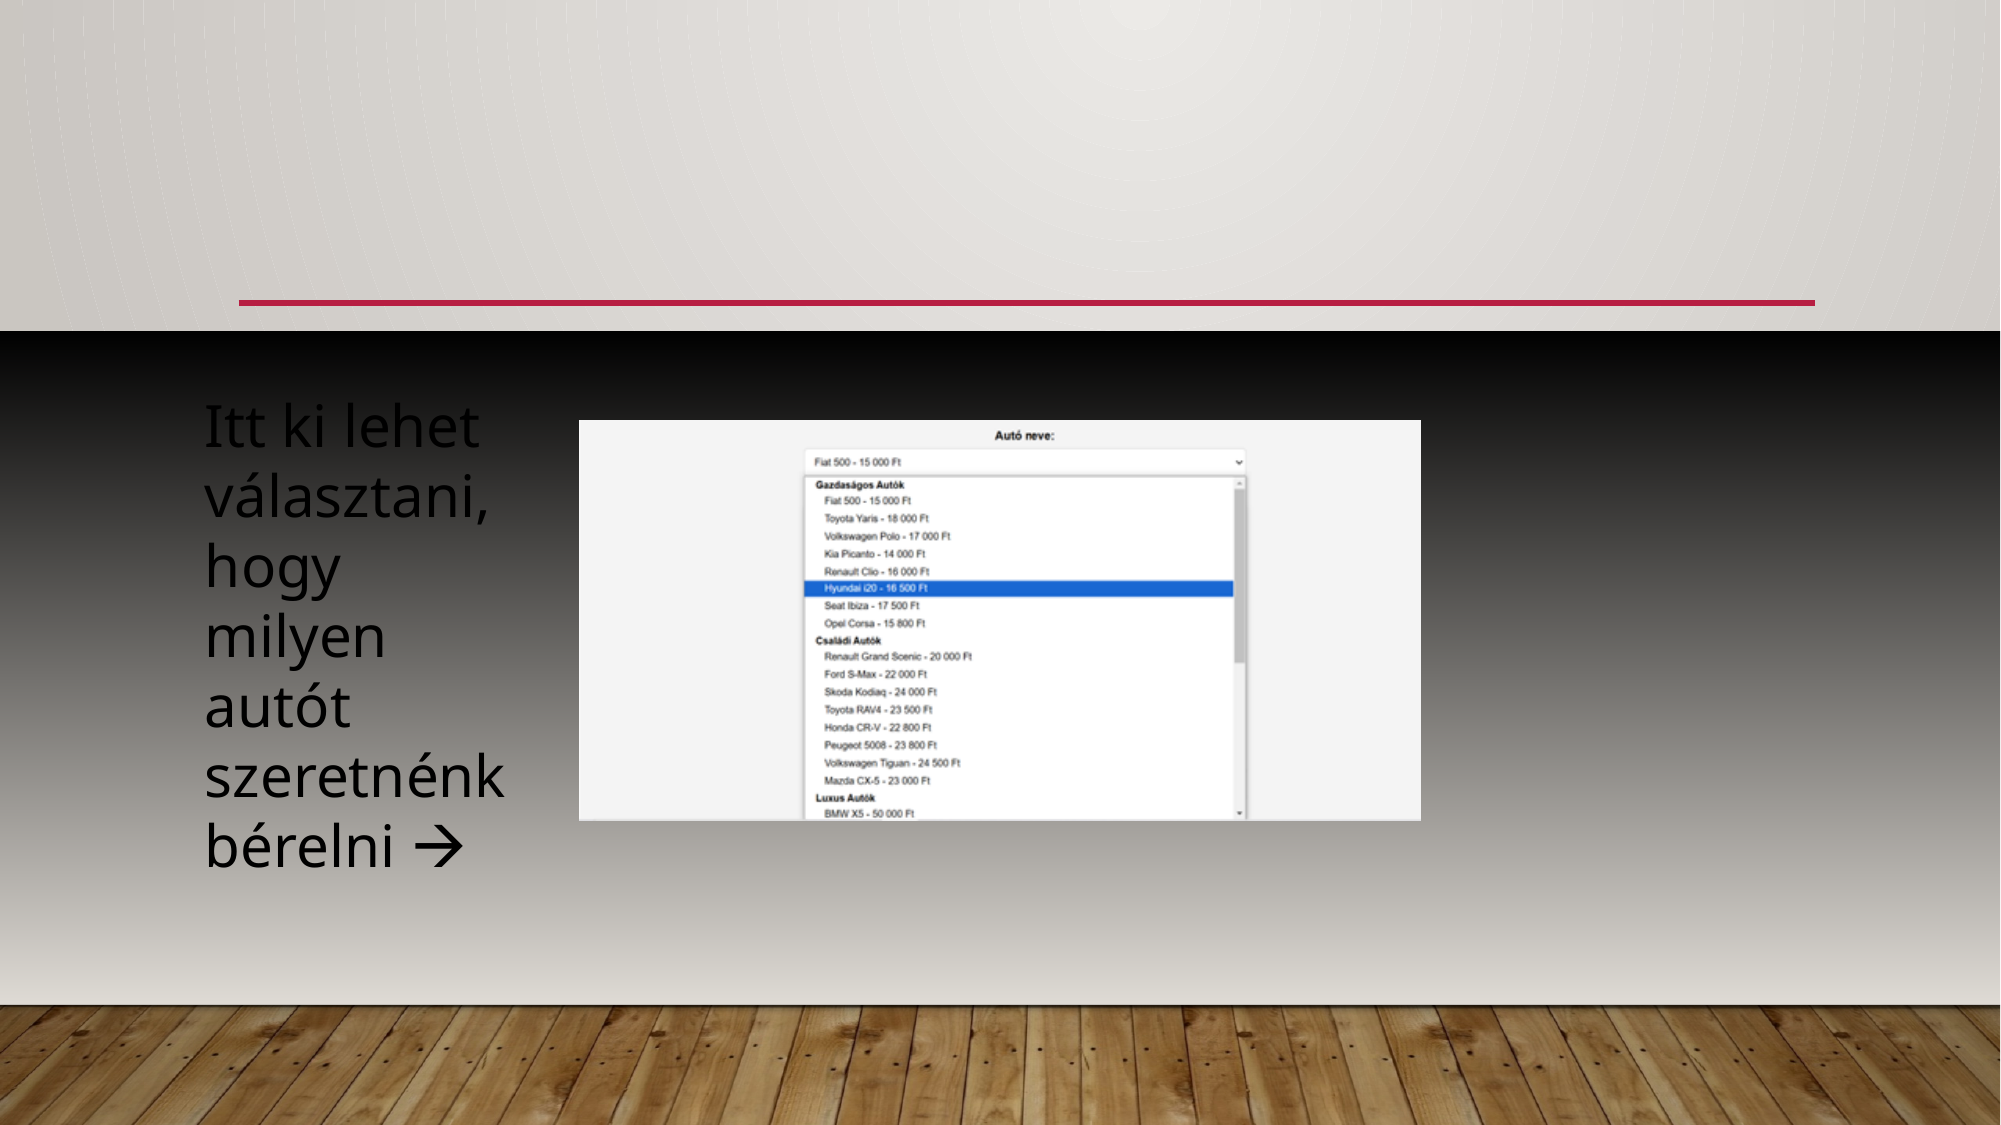

#
Itt ki lehet választani, hogy milyen autót szeretnénk bérelni 